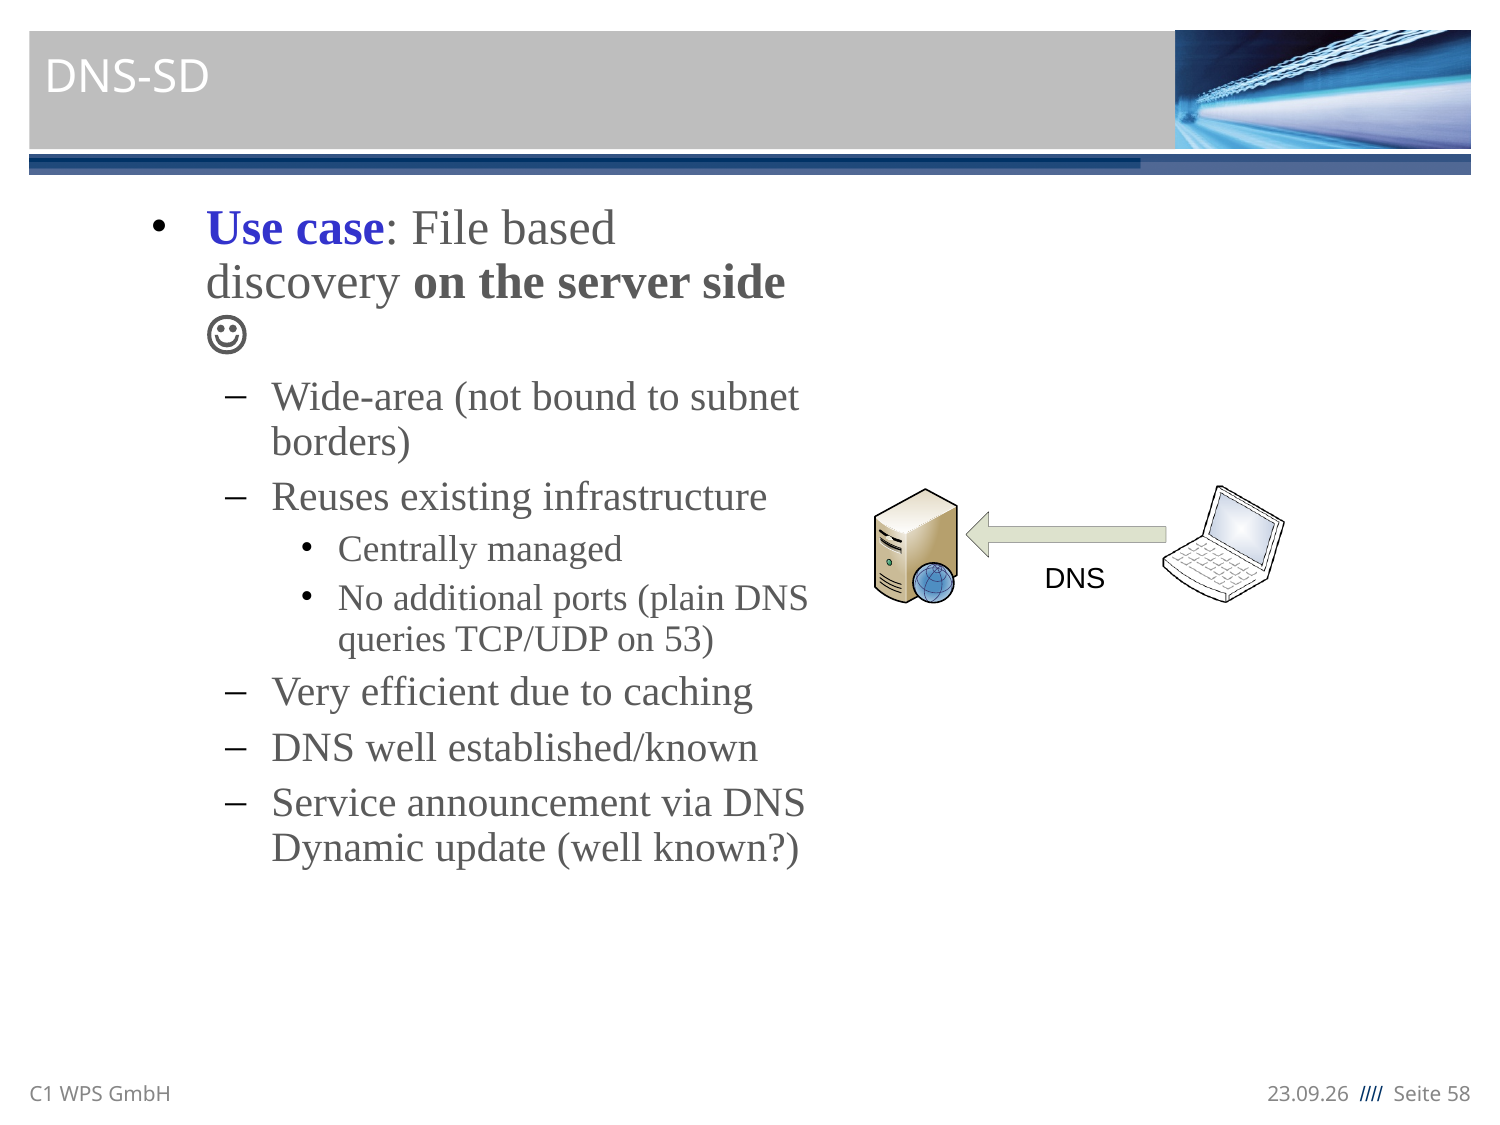

DNS-SD
# DNS-SD
Use case: File based discovery on the server side 
Wide-area (not bound to subnet borders)
Reuses existing infrastructure
Centrally managed
No additional ports (plain DNS queries TCP/UDP on 53)
Very efficient due to caching
DNS well established/known
Service announcement via DNS Dynamic update (well known?)